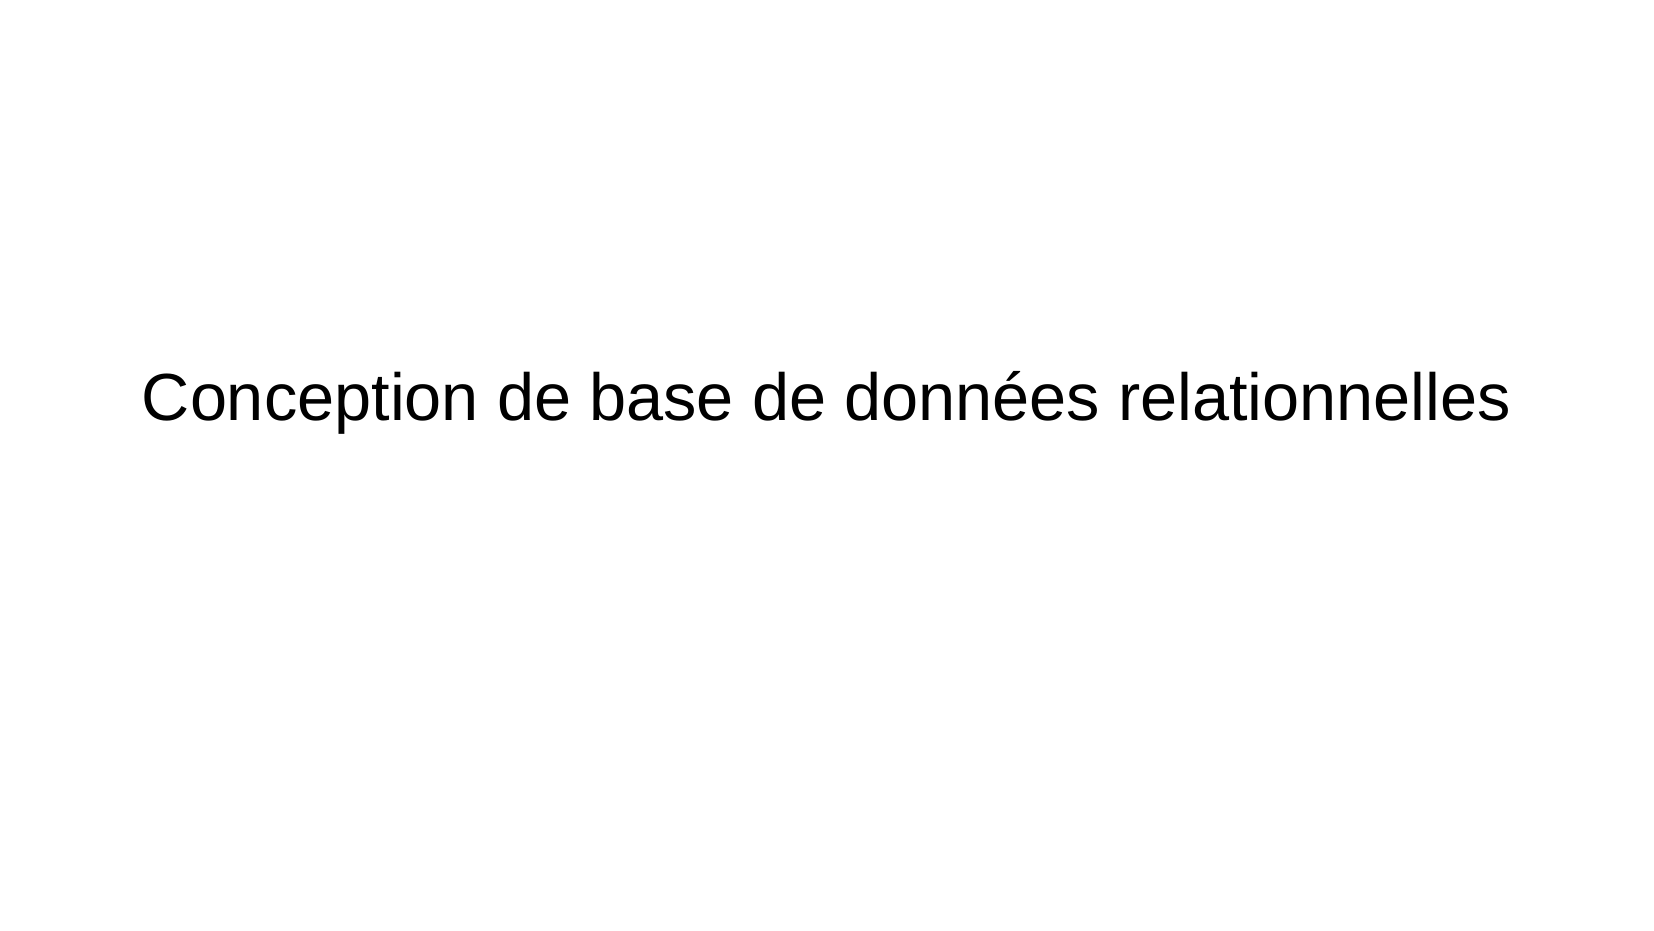

# Conception de base de données relationnelles